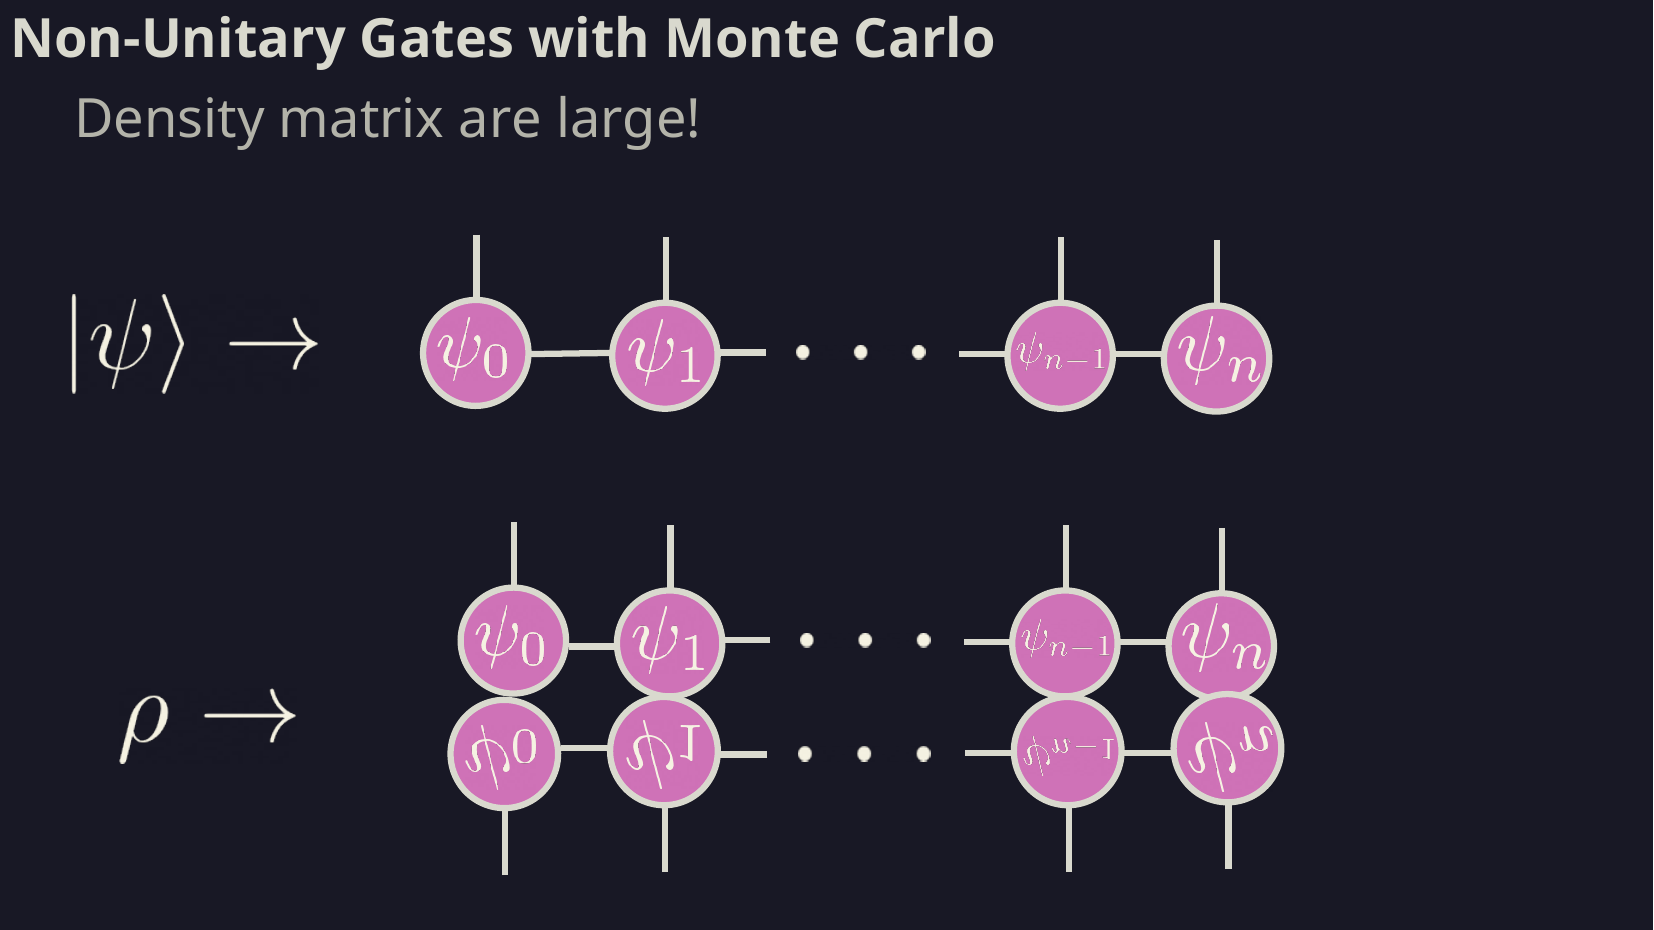

Non-Unitary Gates with Monte Carlo
Density matrix are large!